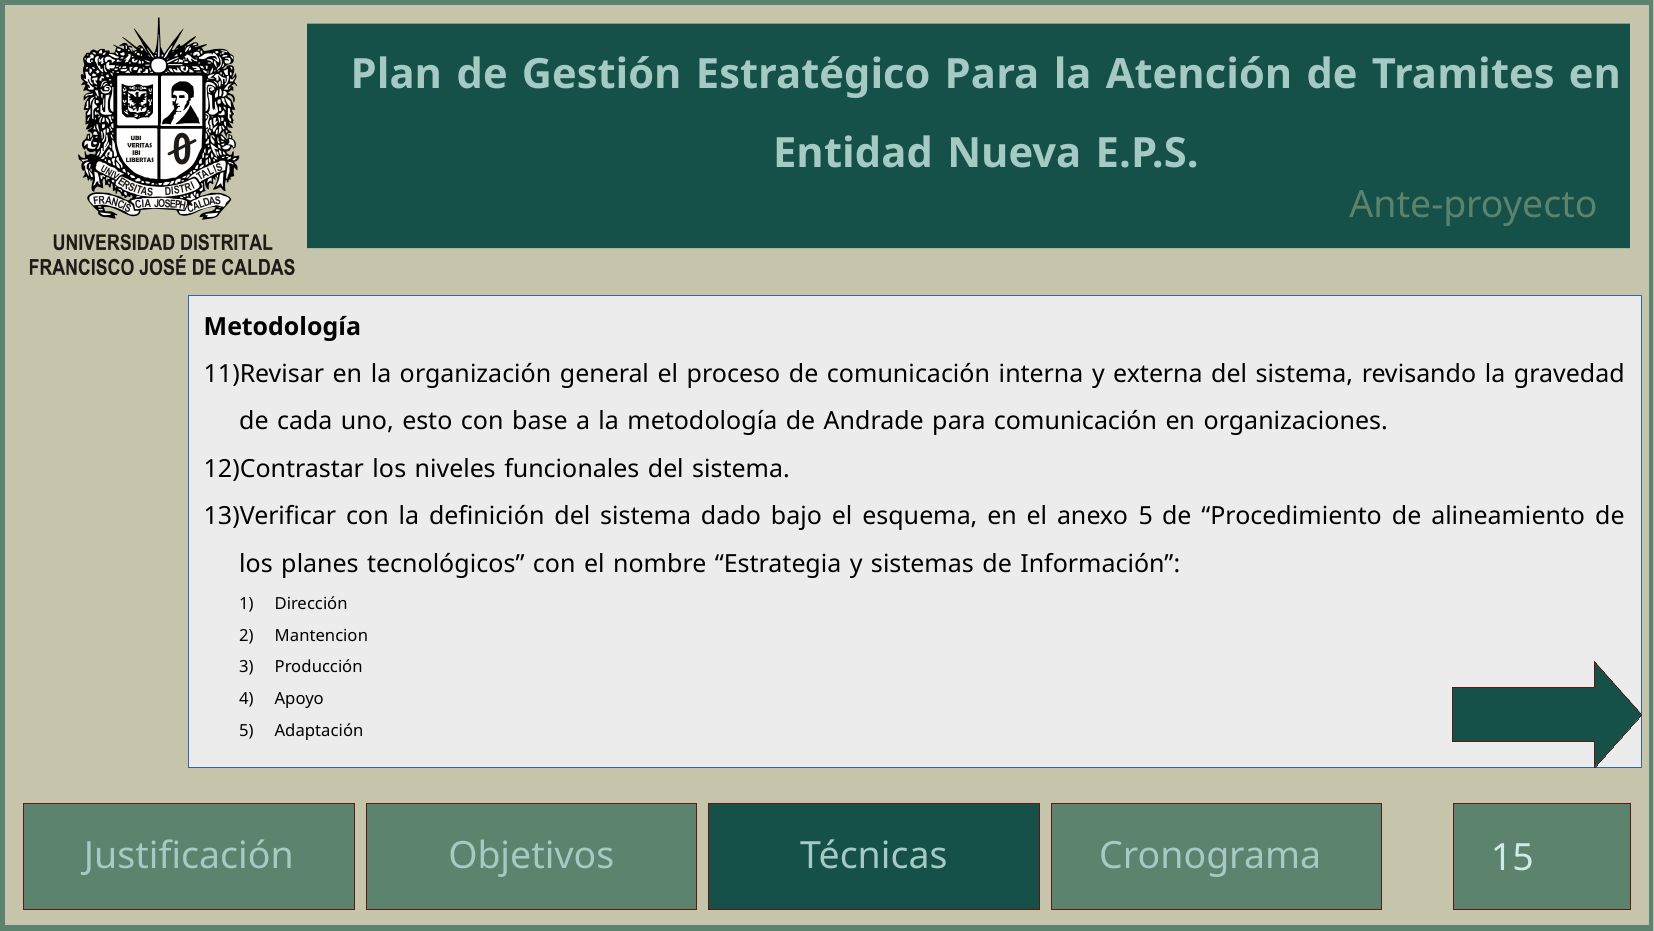

Plan de Gestión Estratégico Para la Atención de Tramites en Entidad Nueva E.P.S.
Ante-proyecto
Metodología
Revisar en la organización general el proceso de comunicación interna y externa del sistema, revisando la gravedad de cada uno, esto con base a la metodología de Andrade para comunicación en organizaciones.
Contrastar los niveles funcionales del sistema.
Verificar con la definición del sistema dado bajo el esquema, en el anexo 5 de “Procedimiento de alineamiento de los planes tecnológicos” con el nombre “Estrategia y sistemas de Información”:
Dirección
Mantencion
Producción
Apoyo
Adaptación
Justificación
Objetivos
Técnicas
Cronograma